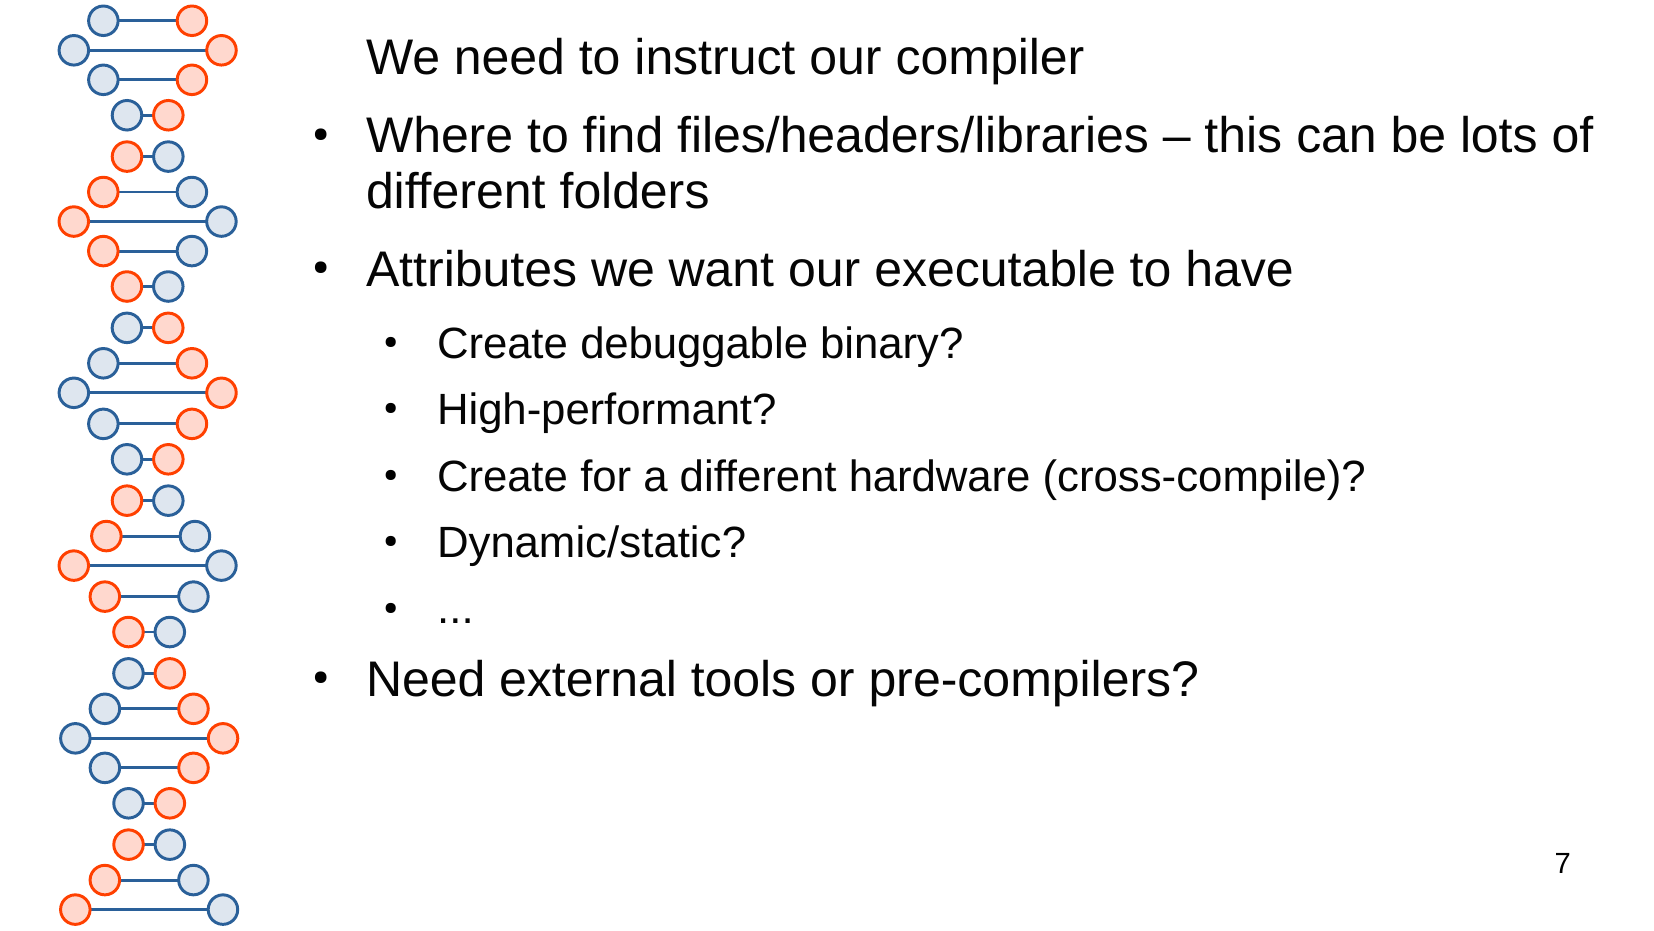

# We need to instruct our compiler
Where to find files/headers/libraries – this can be lots of different folders
Attributes we want our executable to have
Create debuggable binary?
High-performant?
Create for a different hardware (cross-compile)?
Dynamic/static?
...
Need external tools or pre-compilers?
7